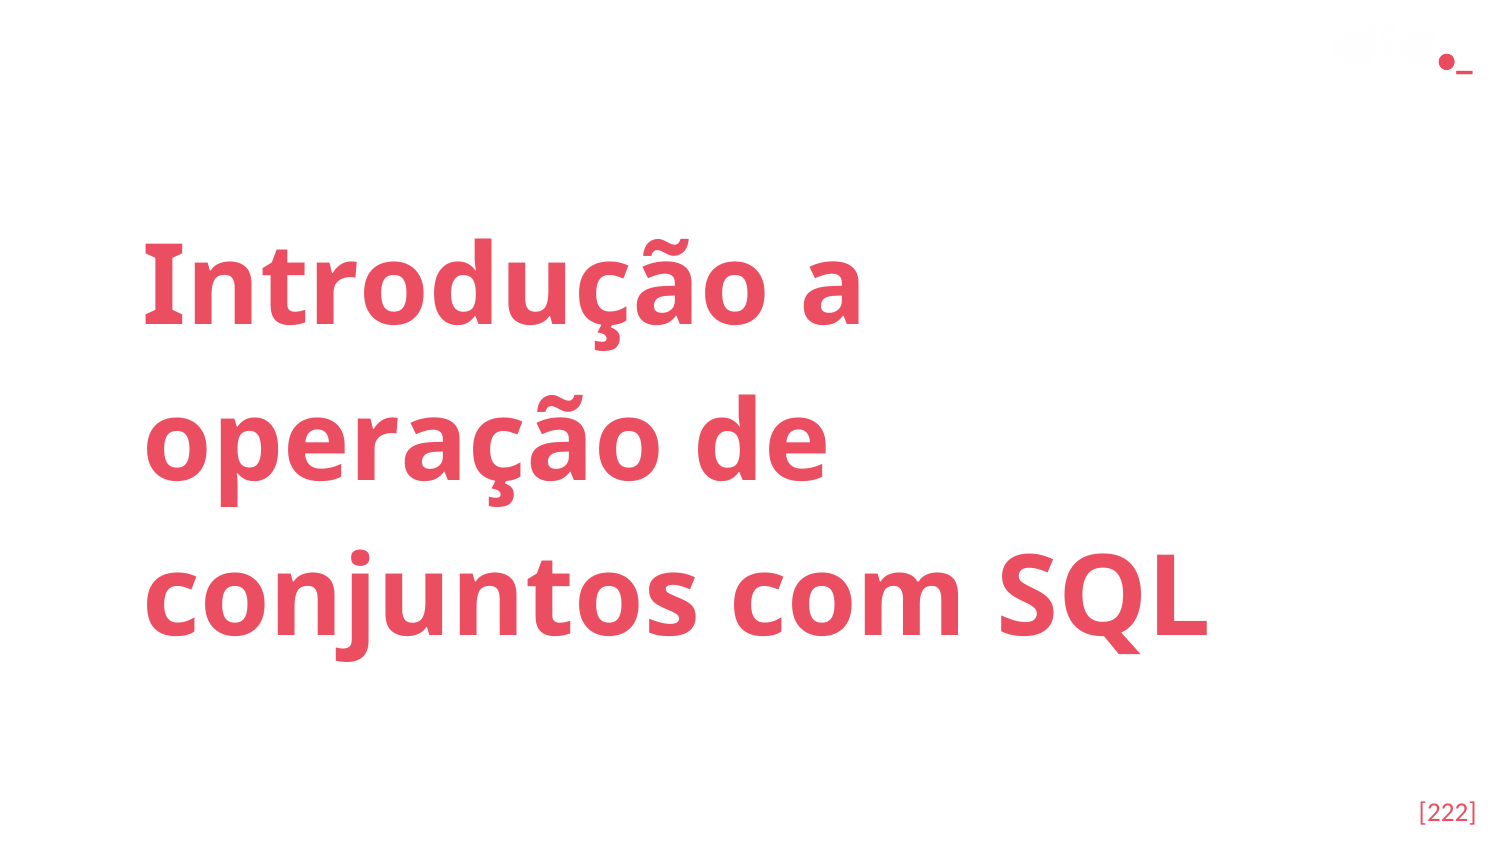

Introdução a operação de conjuntos com SQL